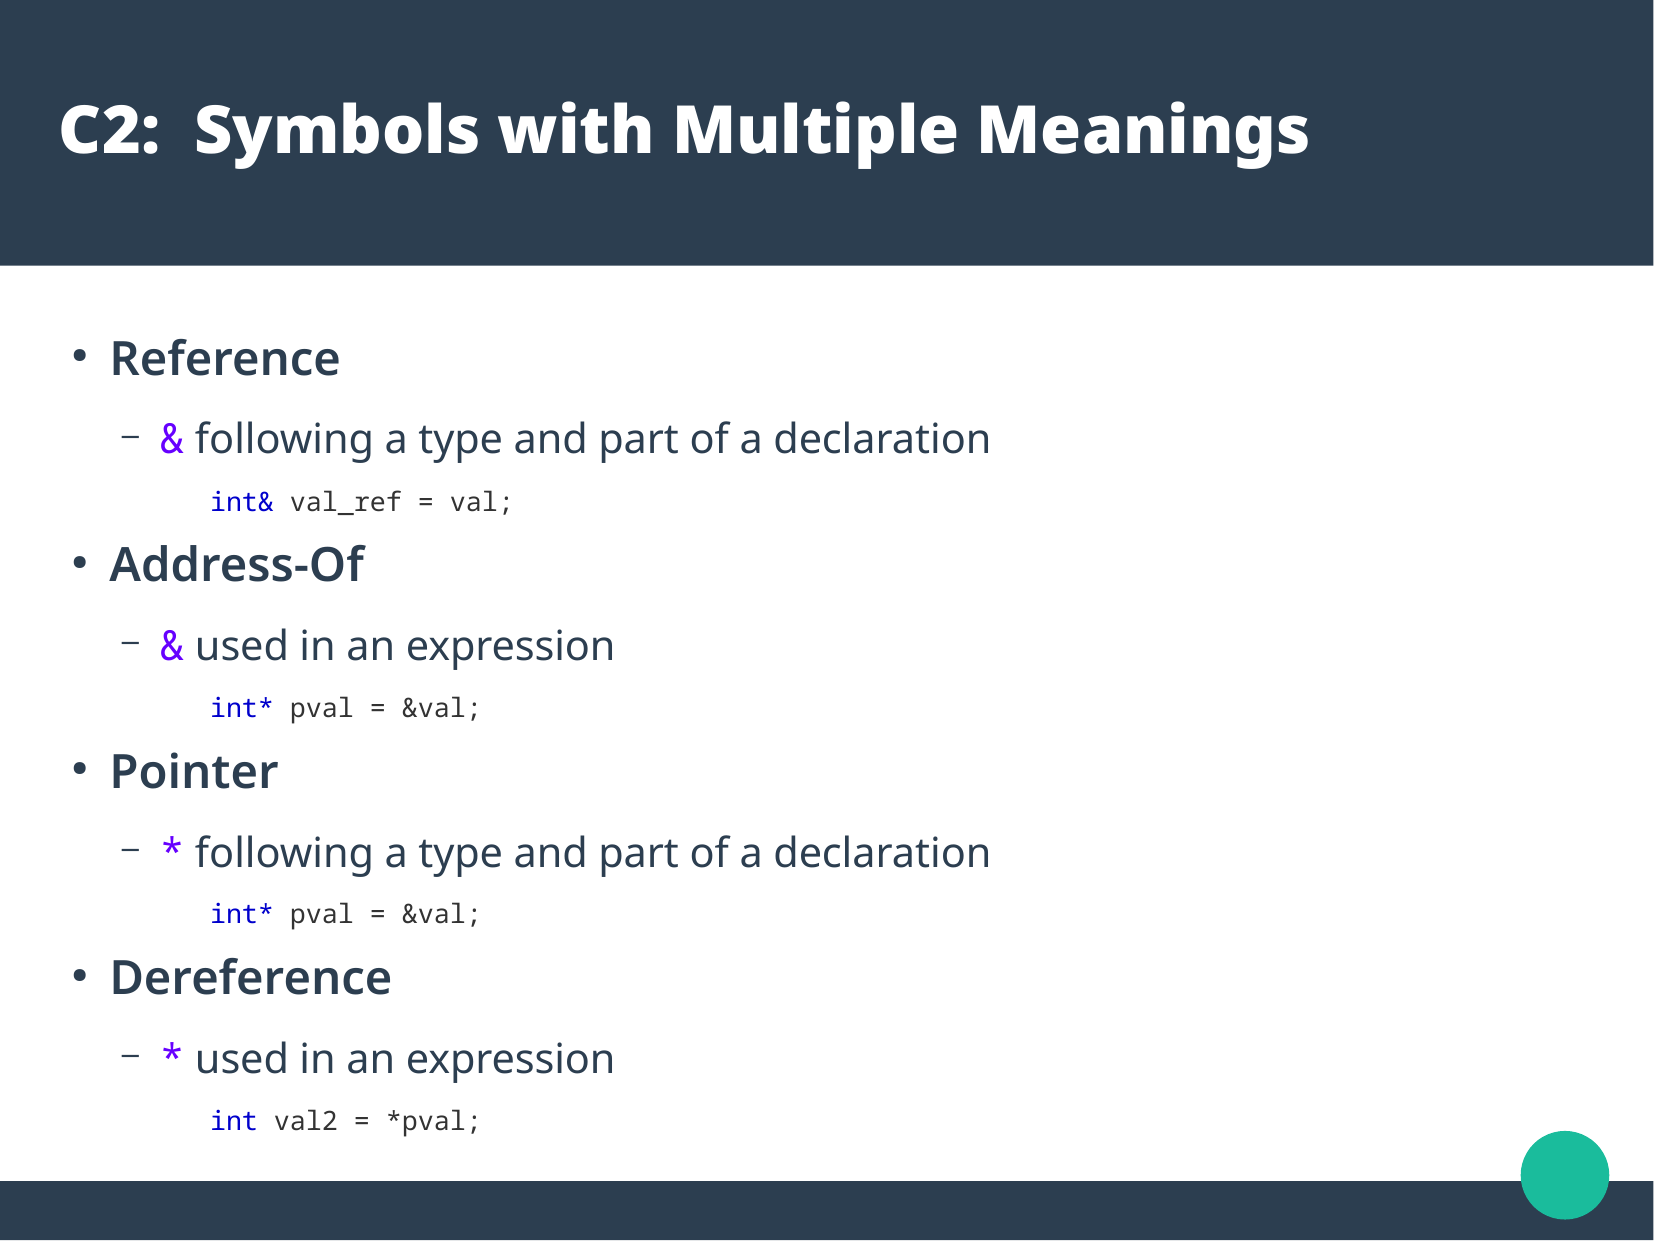

# C2: Symbols with Multiple Meanings
Reference
& following a type and part of a declaration
int& val_ref = val;
Address-Of
& used in an expression
int* pval = &val;
Pointer
* following a type and part of a declaration
int* pval = &val;
Dereference
* used in an expression
int val2 = *pval;